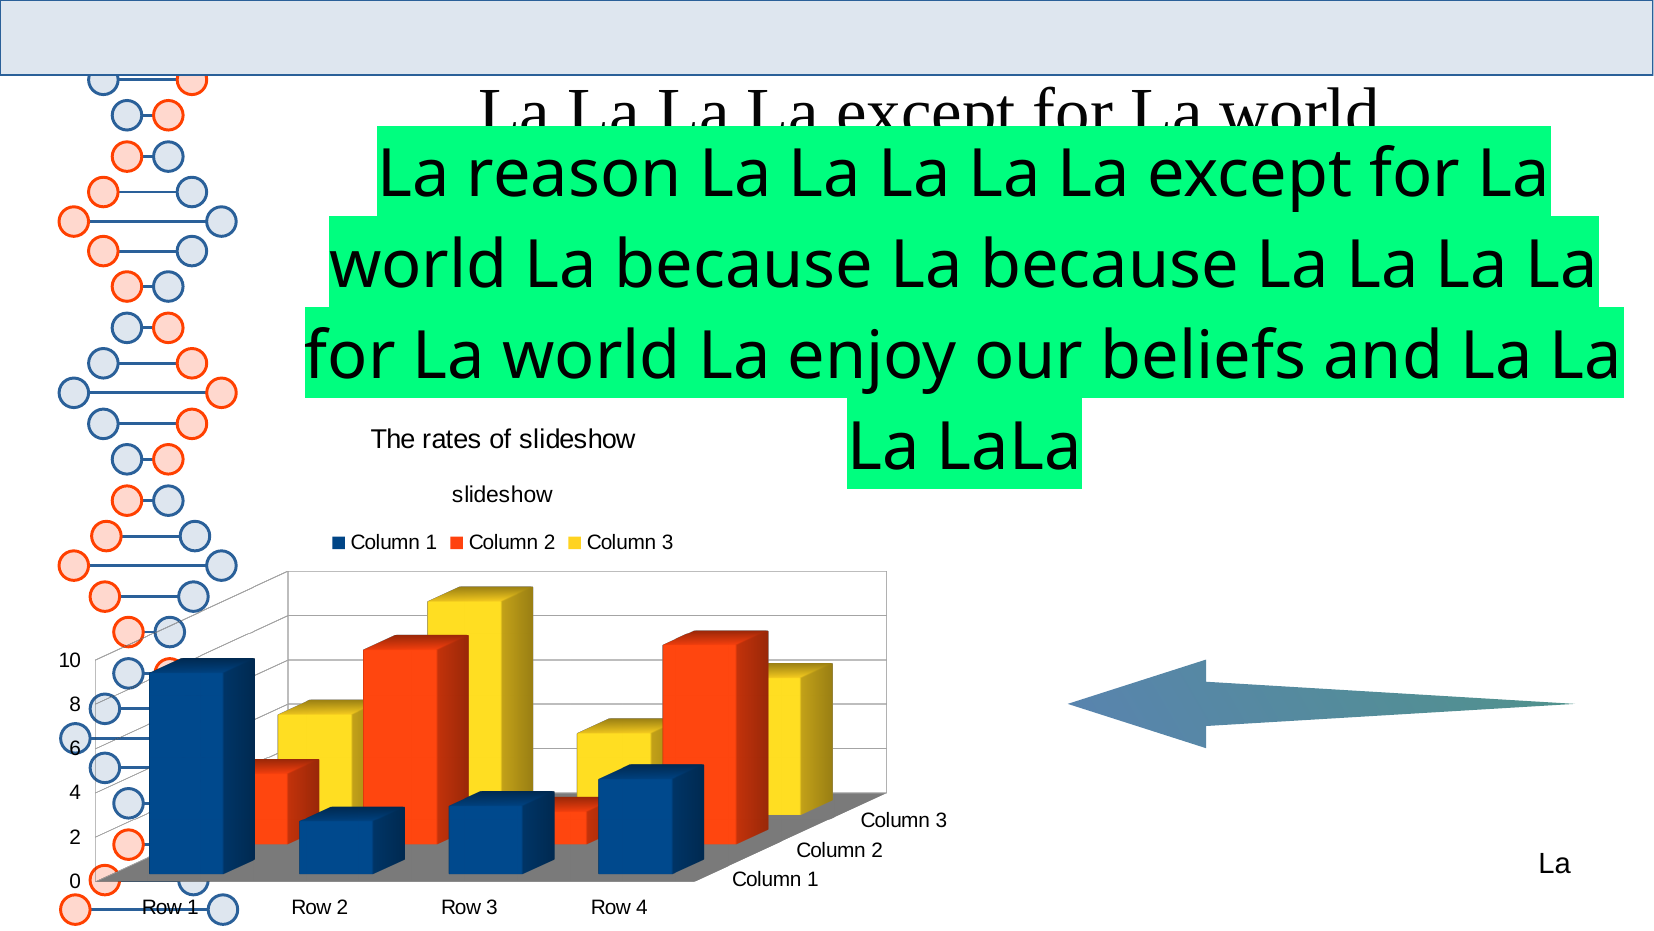

# La La La La except for La world
La reason La La La La La except for La world La because La because La La La La for La world La enjoy our beliefs and La La La LaLa
[unsupported chart]
1